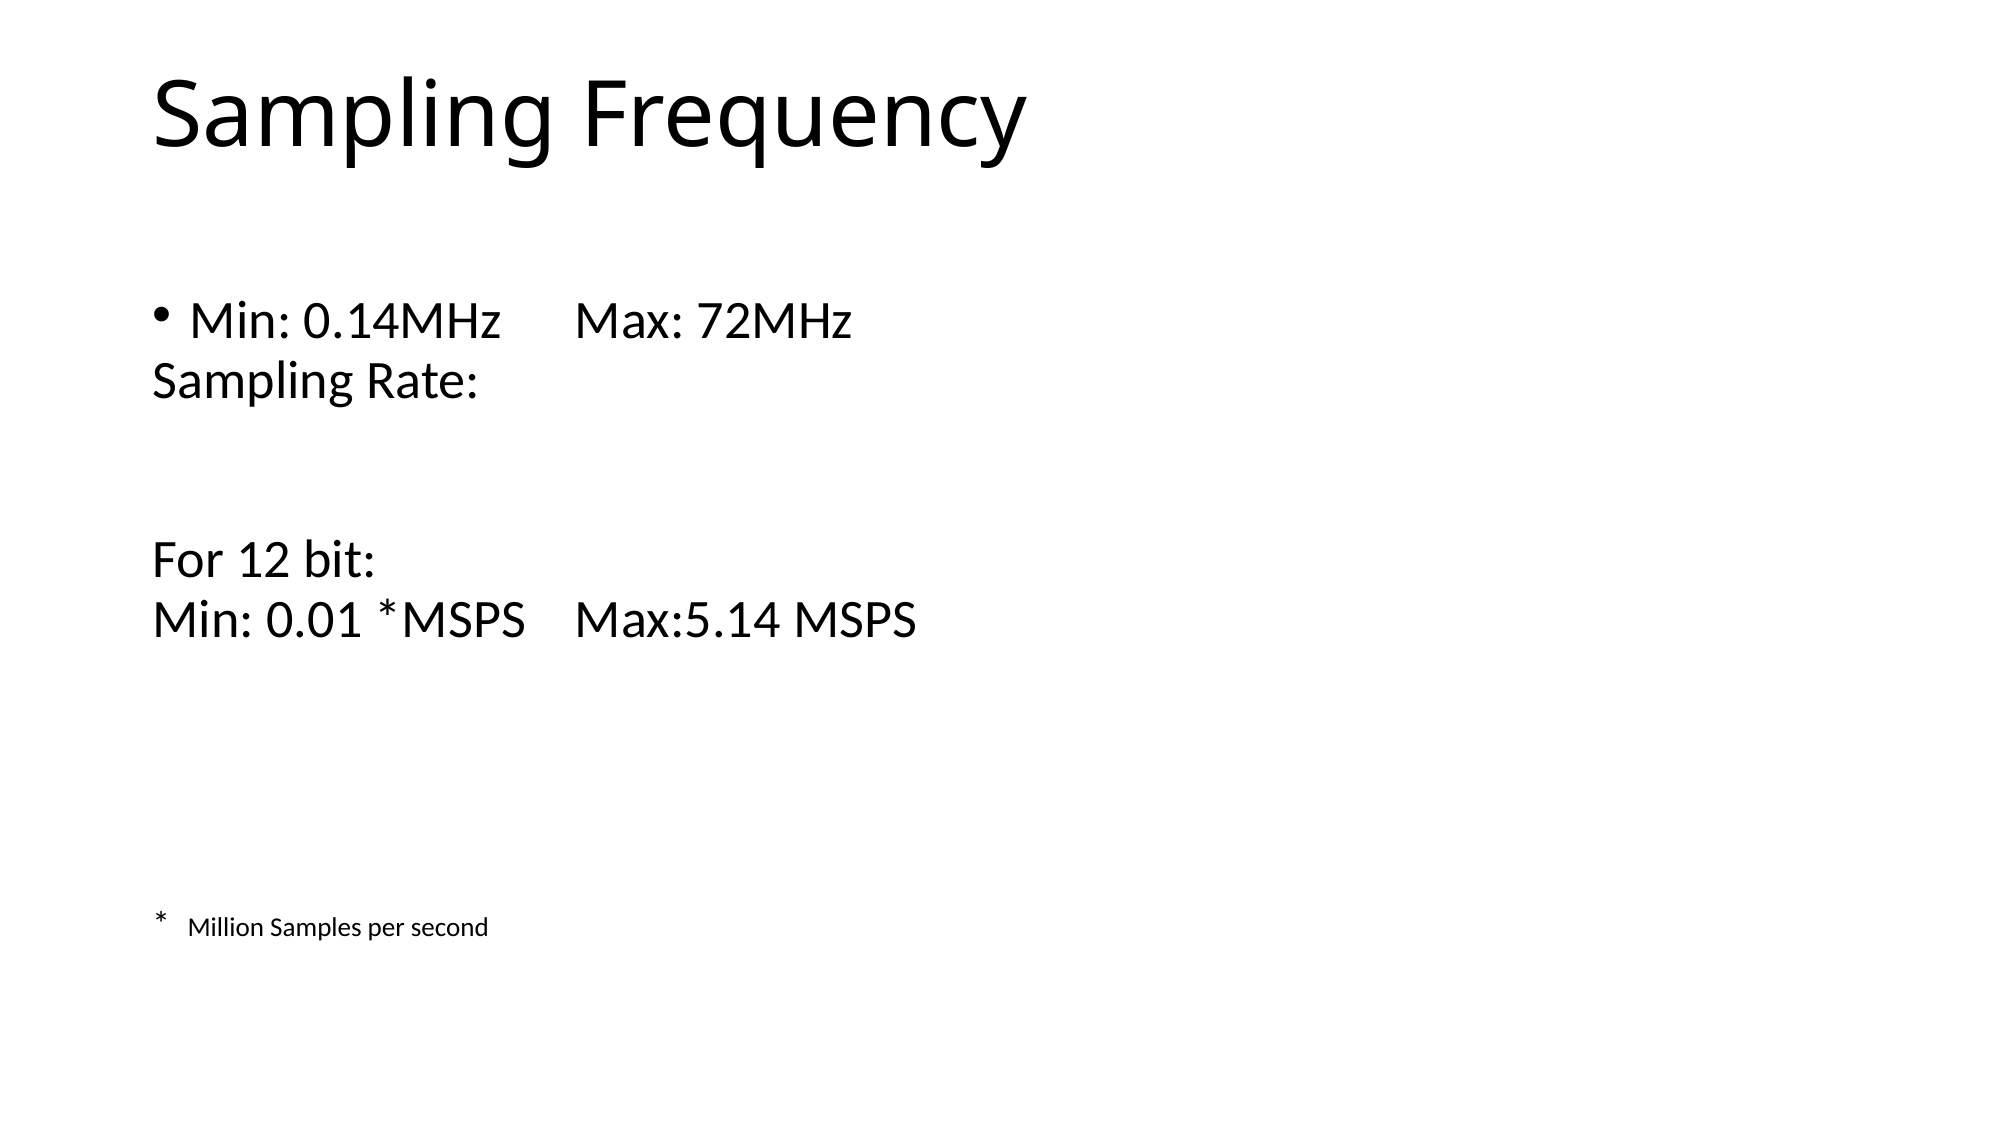

# Sampling Frequency
Min: 0.14MHz Max: 72MHz
Sampling Rate:
For 12 bit:
Min: 0.01 *MSPS Max:5.14 MSPS
* Million Samples per second